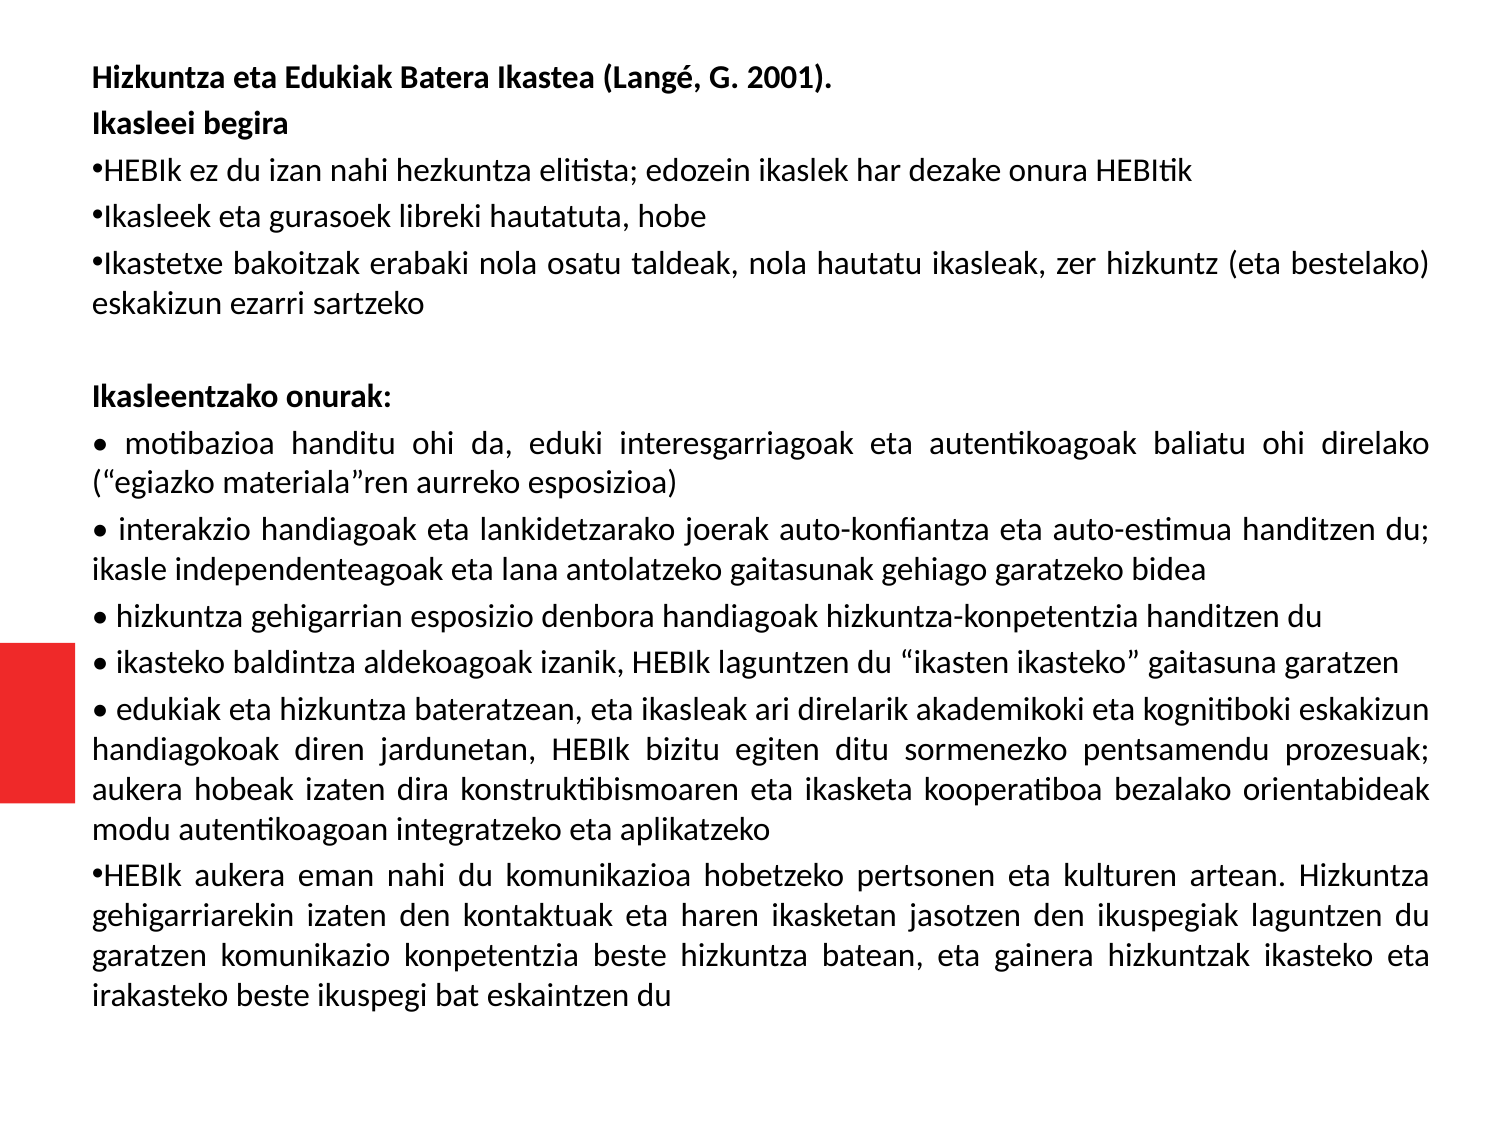

# Hizkuntza eta Edukiak Batera Ikastea (Langé, G. 2001).
Ikasleei begira
HEBIk ez du izan nahi hezkuntza elitista; edozein ikaslek har dezake onura HEBItik
Ikasleek eta gurasoek libreki hautatuta, hobe
Ikastetxe bakoitzak erabaki nola osatu taldeak, nola hautatu ikasleak, zer hizkuntz (eta bestelako) eskakizun ezarri sartzeko
Ikasleentzako onurak:
• motibazioa handitu ohi da, eduki interesgarriagoak eta autentikoagoak baliatu ohi direlako (“egiazko materiala”ren aurreko esposizioa)
• interakzio handiagoak eta lankidetzarako joerak auto-konfiantza eta auto-estimua handitzen du; ikasle independenteagoak eta lana antolatzeko gaitasunak gehiago garatzeko bidea
• hizkuntza gehigarrian esposizio denbora handiagoak hizkuntza-konpetentzia handitzen du
• ikasteko baldintza aldekoagoak izanik, HEBIk laguntzen du “ikasten ikasteko” gaitasuna garatzen
• edukiak eta hizkuntza bateratzean, eta ikasleak ari direlarik akademikoki eta kognitiboki eskakizun handiagokoak diren jardunetan, HEBIk bizitu egiten ditu sormenezko pentsamendu prozesuak; aukera hobeak izaten dira konstruktibismoaren eta ikasketa kooperatiboa bezalako orientabideak modu autentikoagoan integratzeko eta aplikatzeko
HEBIk aukera eman nahi du komunikazioa hobetzeko pertsonen eta kulturen artean. Hizkuntza gehigarriarekin izaten den kontaktuak eta haren ikasketan jasotzen den ikuspegiak laguntzen du garatzen komunikazio konpetentzia beste hizkuntza batean, eta gainera hizkuntzak ikasteko eta irakasteko beste ikuspegi bat eskaintzen du